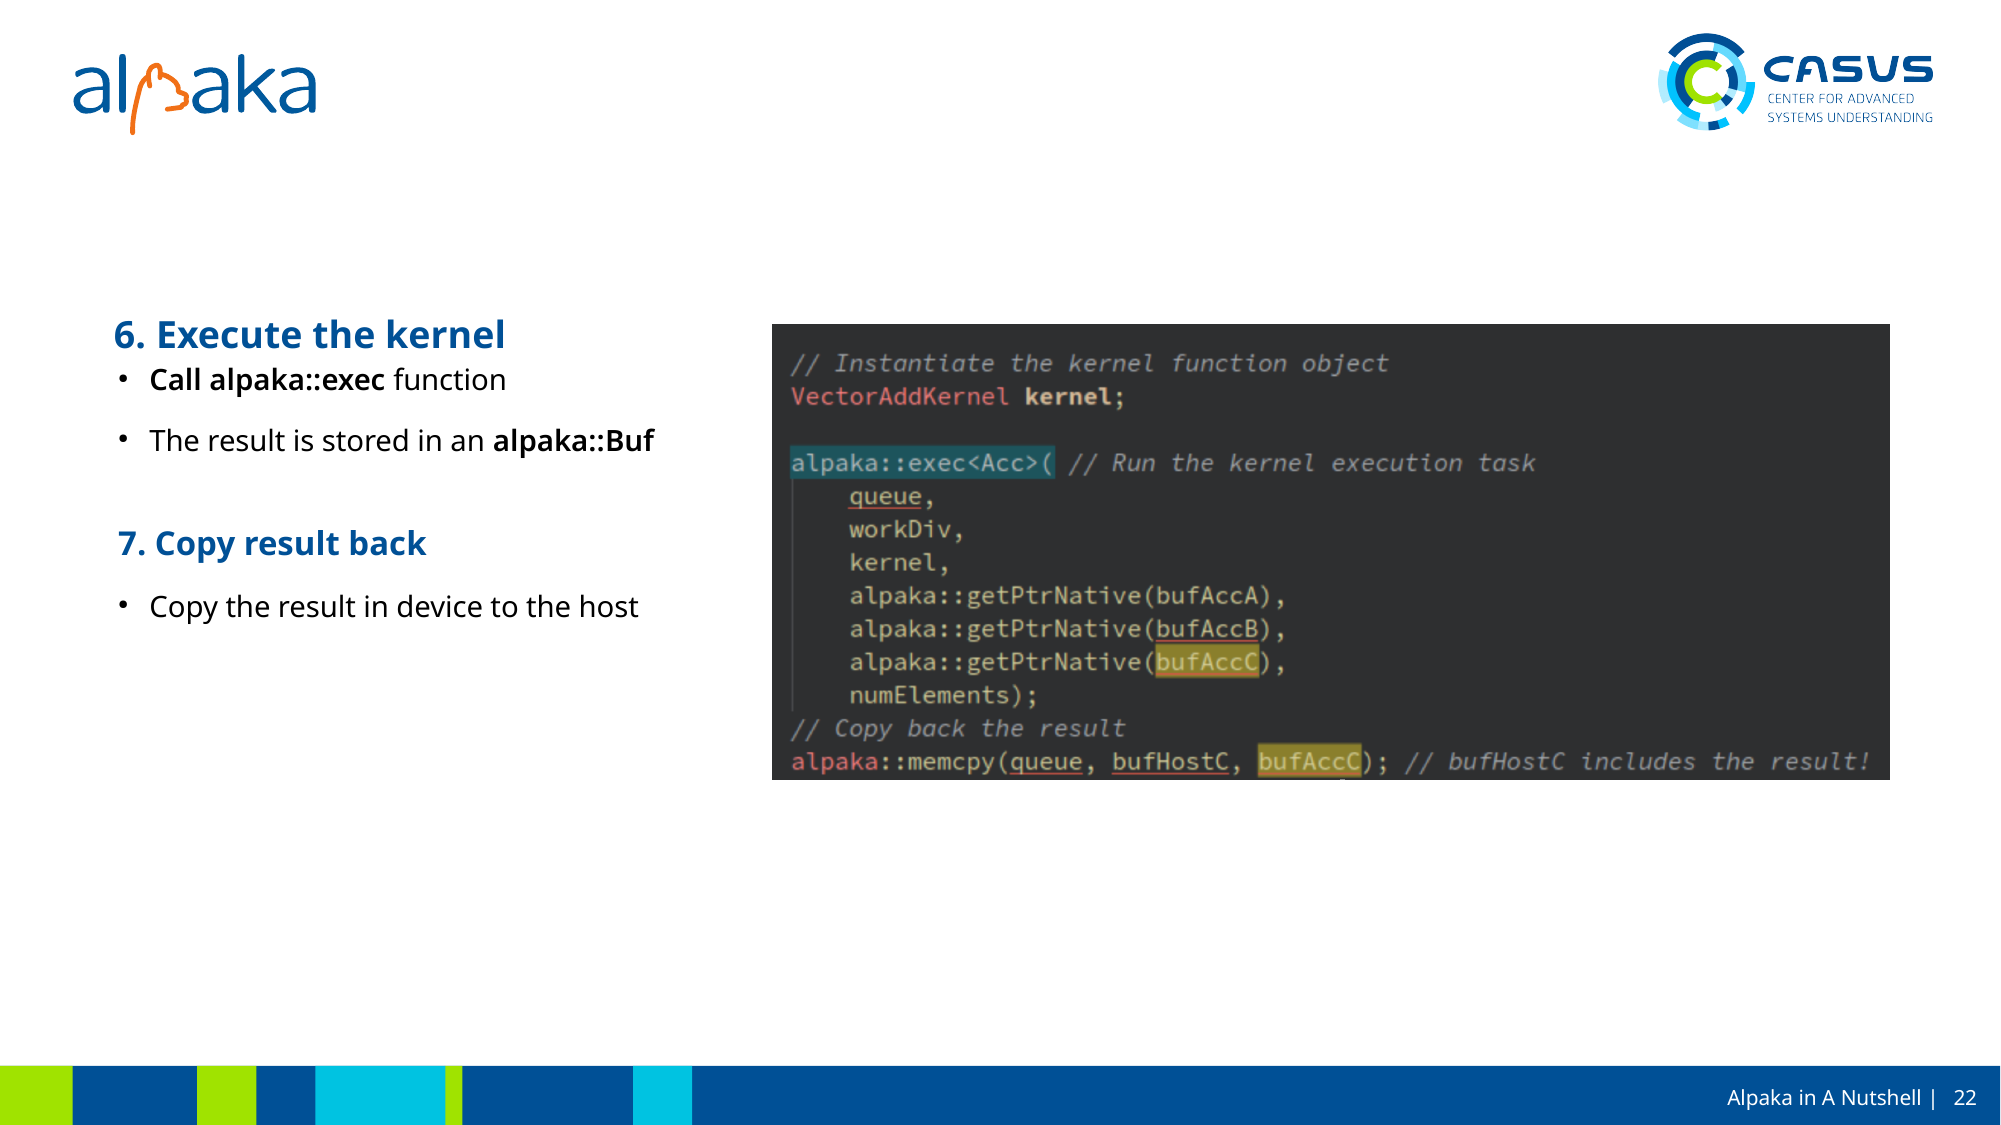

#
6. Execute the kernel
Call alpaka::exec function
The result is stored in an alpaka::Buf
7. Copy result back
Copy the result in device to the host
Alpaka in A Nutshell
22